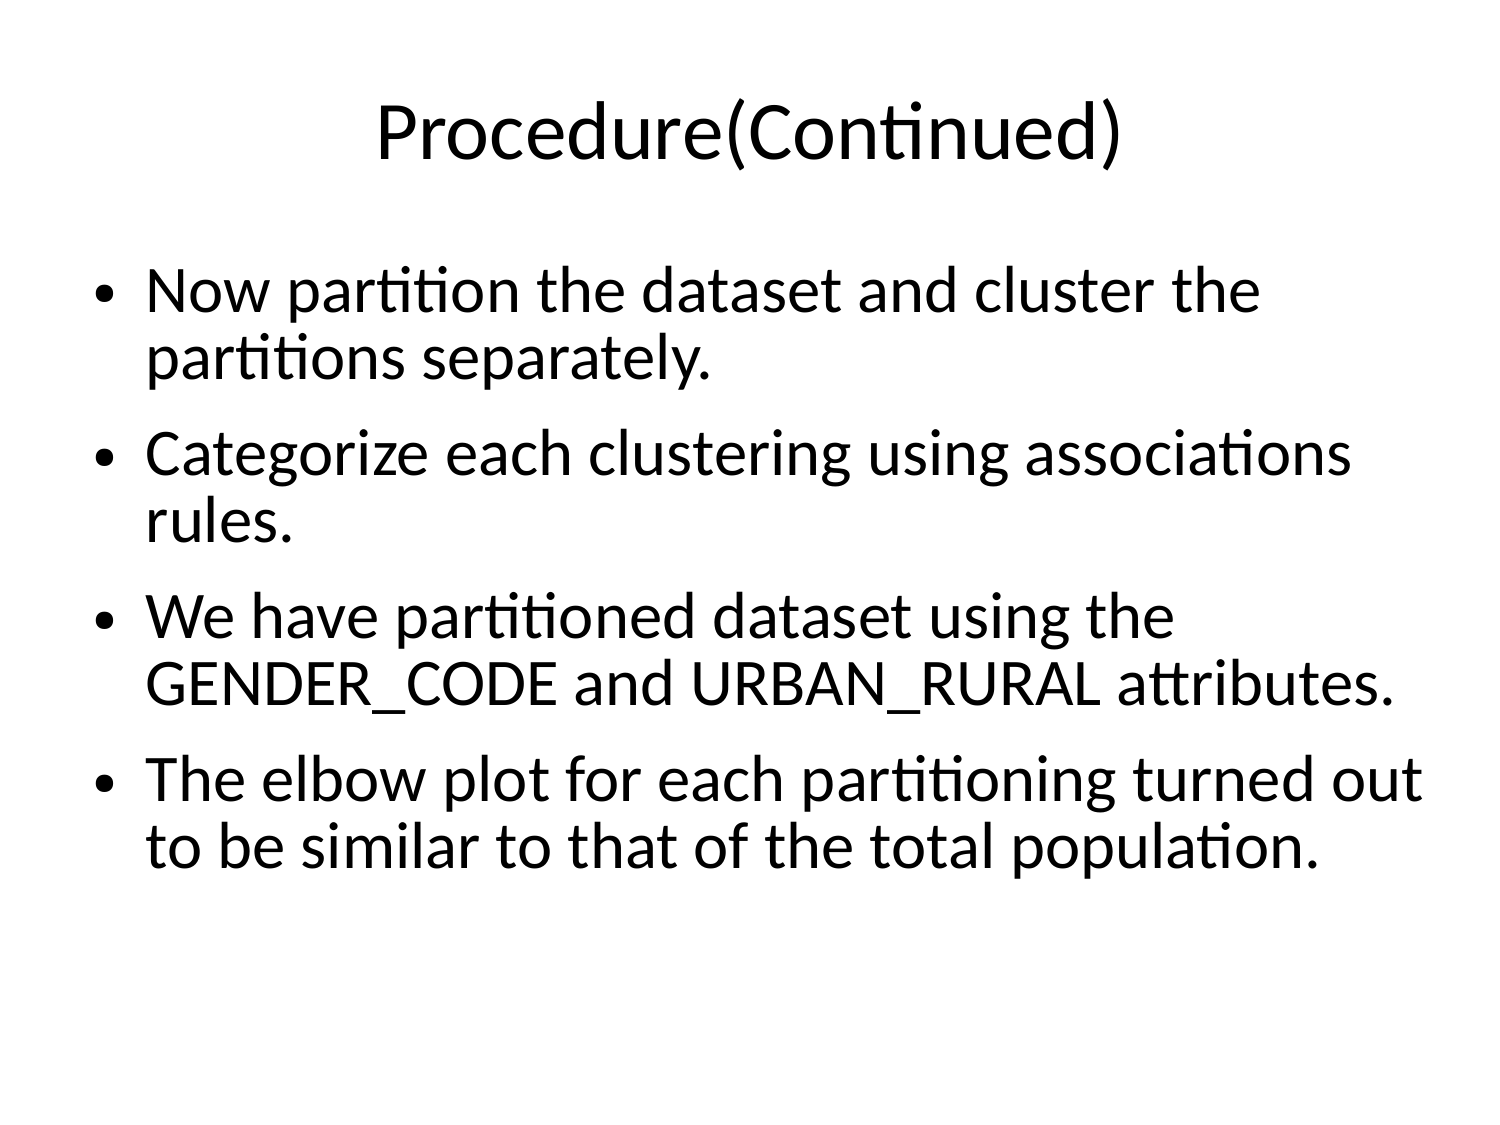

# Procedure(Continued)
Now partition the dataset and cluster the partitions separately.
Categorize each clustering using associations rules.
We have partitioned dataset using the GENDER_CODE and URBAN_RURAL attributes.
The elbow plot for each partitioning turned out to be similar to that of the total population.